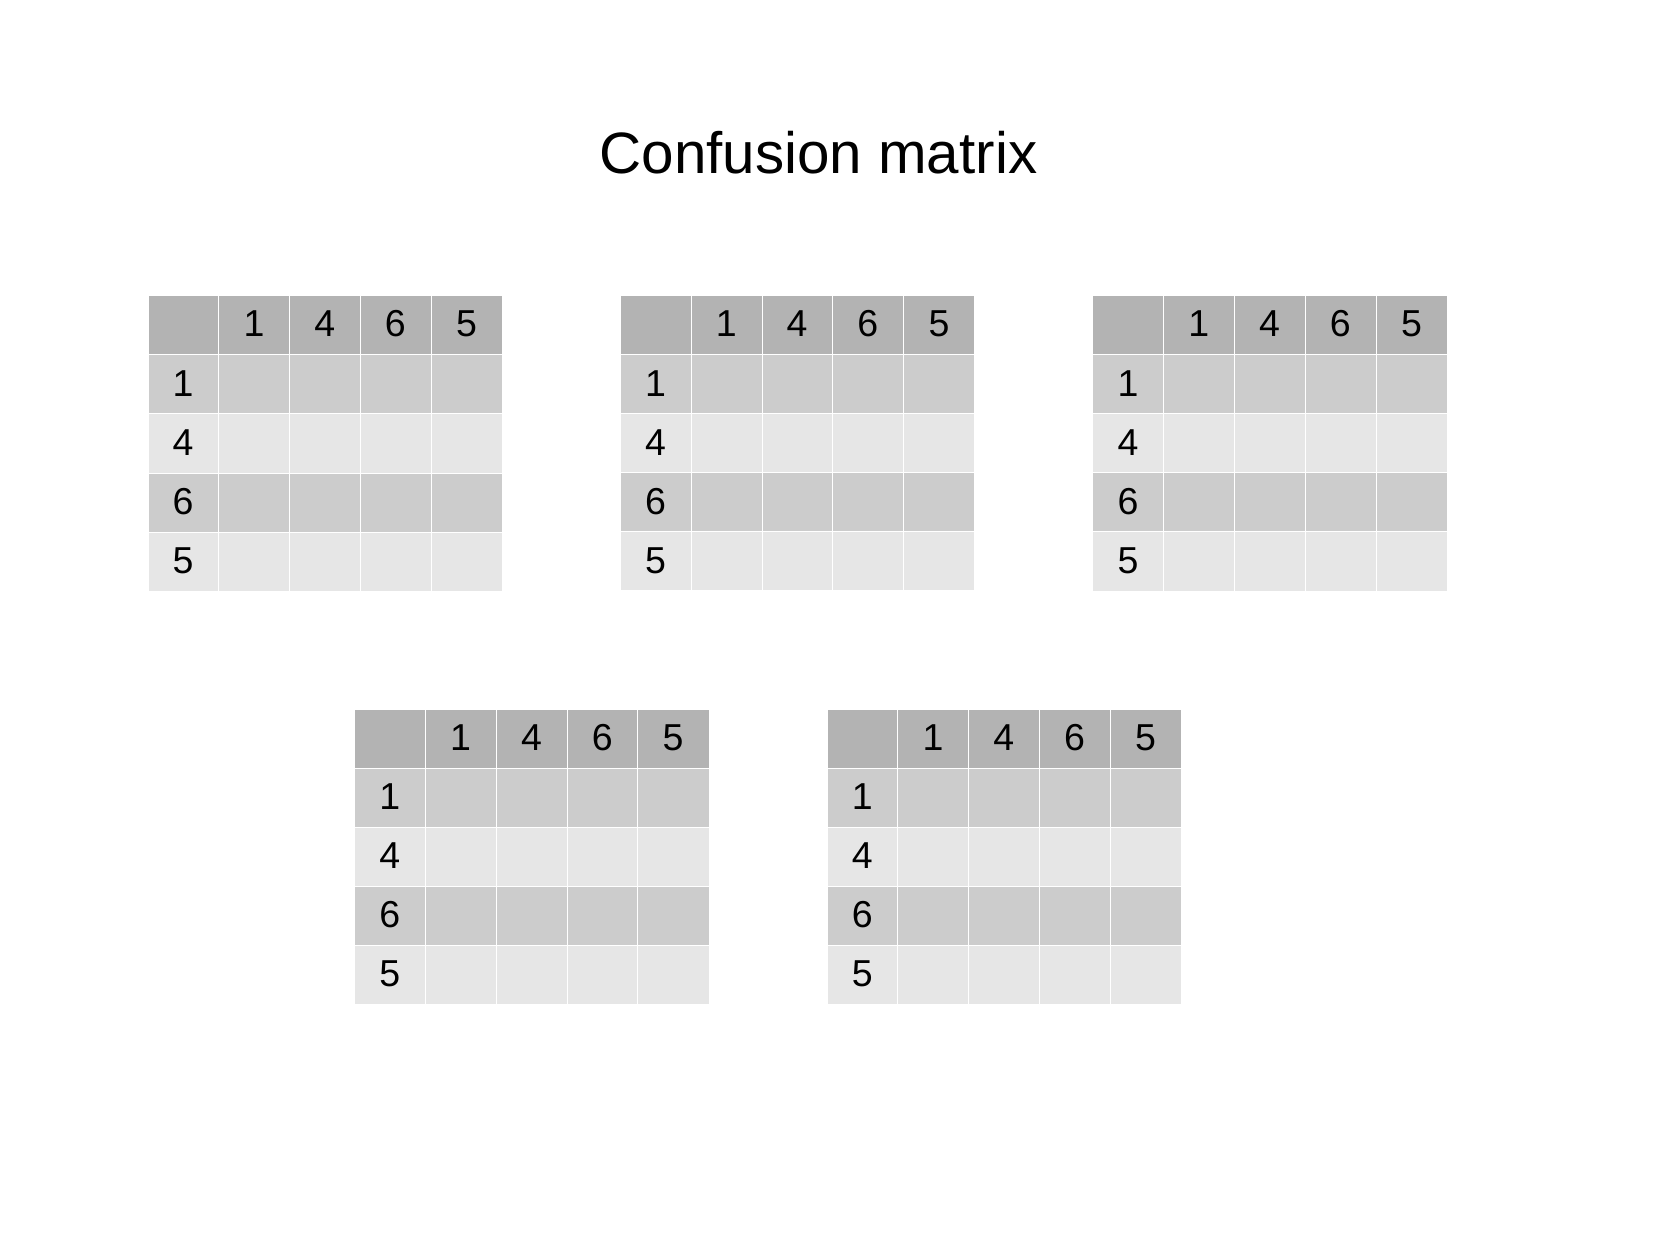

# Confusion matrix
| | 1 | 4 | 6 | 5 |
| --- | --- | --- | --- | --- |
| 1 | | | | |
| 4 | | | | |
| 6 | | | | |
| 5 | | | | |
| | 1 | 4 | 6 | 5 |
| --- | --- | --- | --- | --- |
| 1 | | | | |
| 4 | | | | |
| 6 | | | | |
| 5 | | | | |
| | 1 | 4 | 6 | 5 |
| --- | --- | --- | --- | --- |
| 1 | | | | |
| 4 | | | | |
| 6 | | | | |
| 5 | | | | |
| | 1 | 4 | 6 | 5 |
| --- | --- | --- | --- | --- |
| 1 | | | | |
| 4 | | | | |
| 6 | | | | |
| 5 | | | | |
| | 1 | 4 | 6 | 5 |
| --- | --- | --- | --- | --- |
| 1 | | | | |
| 4 | | | | |
| 6 | | | | |
| 5 | | | | |